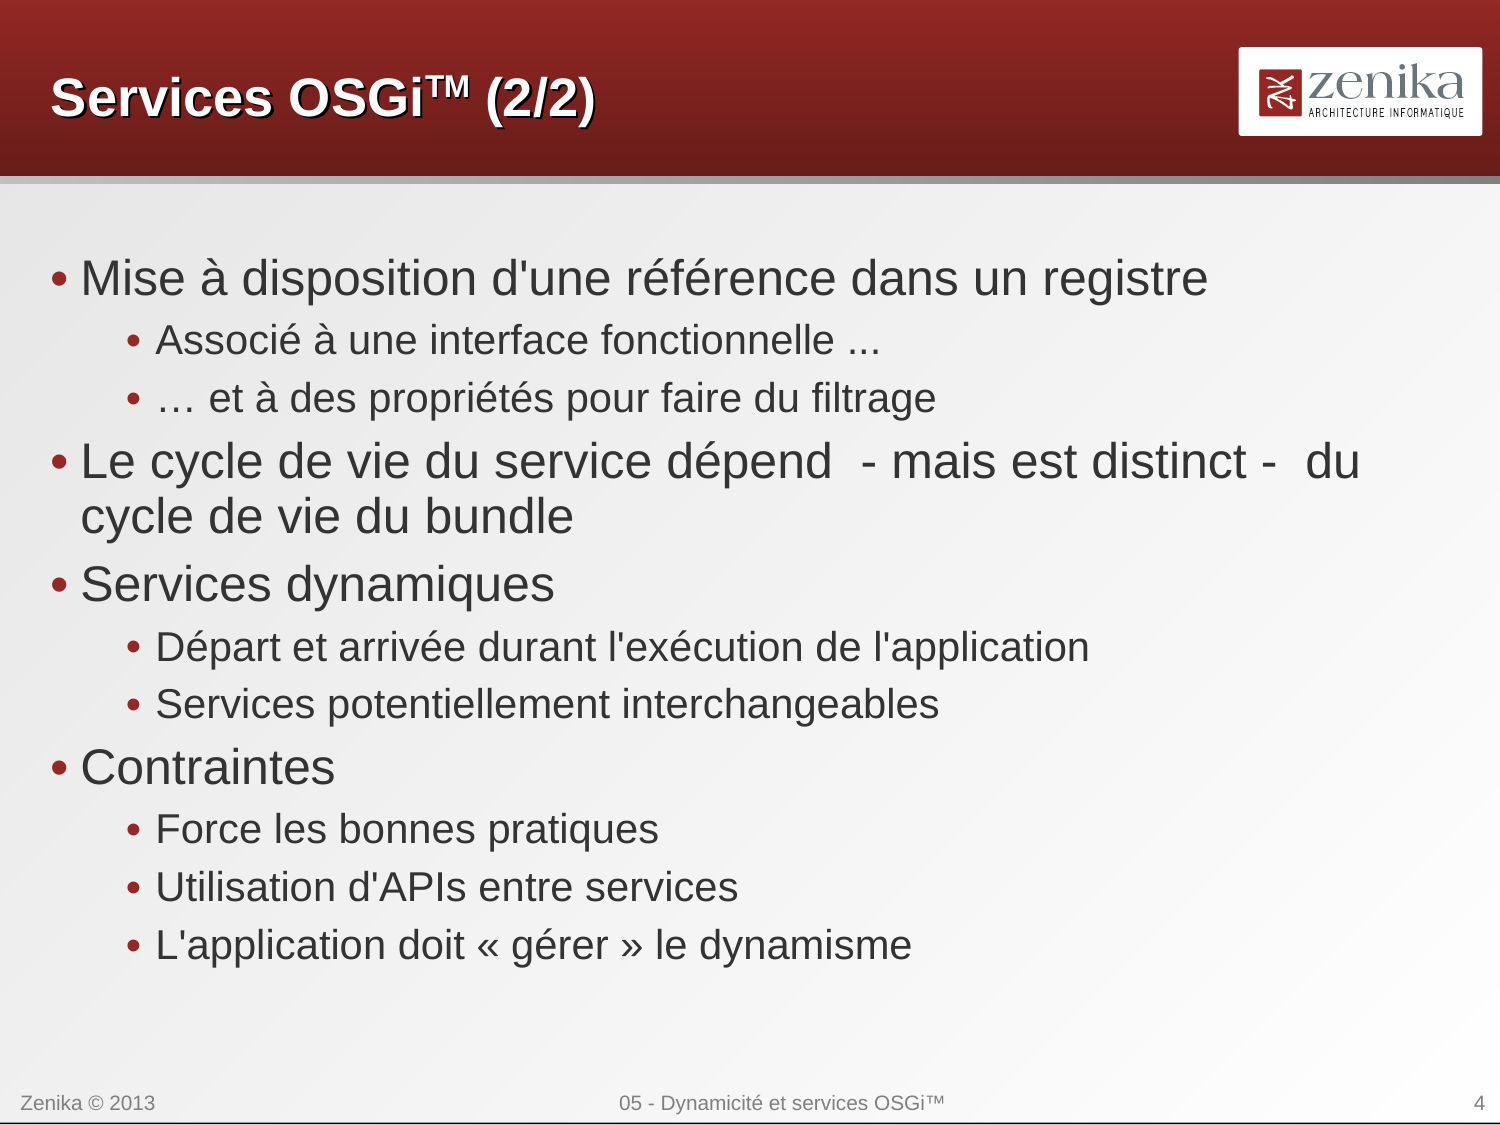

# Services OSGiTM (2/2)
Mise à disposition d'une référence dans un registre
Associé à une interface fonctionnelle ...
… et à des propriétés pour faire du filtrage
Le cycle de vie du service dépend - mais est distinct - du cycle de vie du bundle
Services dynamiques
Départ et arrivée durant l'exécution de l'application
Services potentiellement interchangeables
Contraintes
Force les bonnes pratiques
Utilisation d'APIs entre services
L'application doit « gérer » le dynamisme